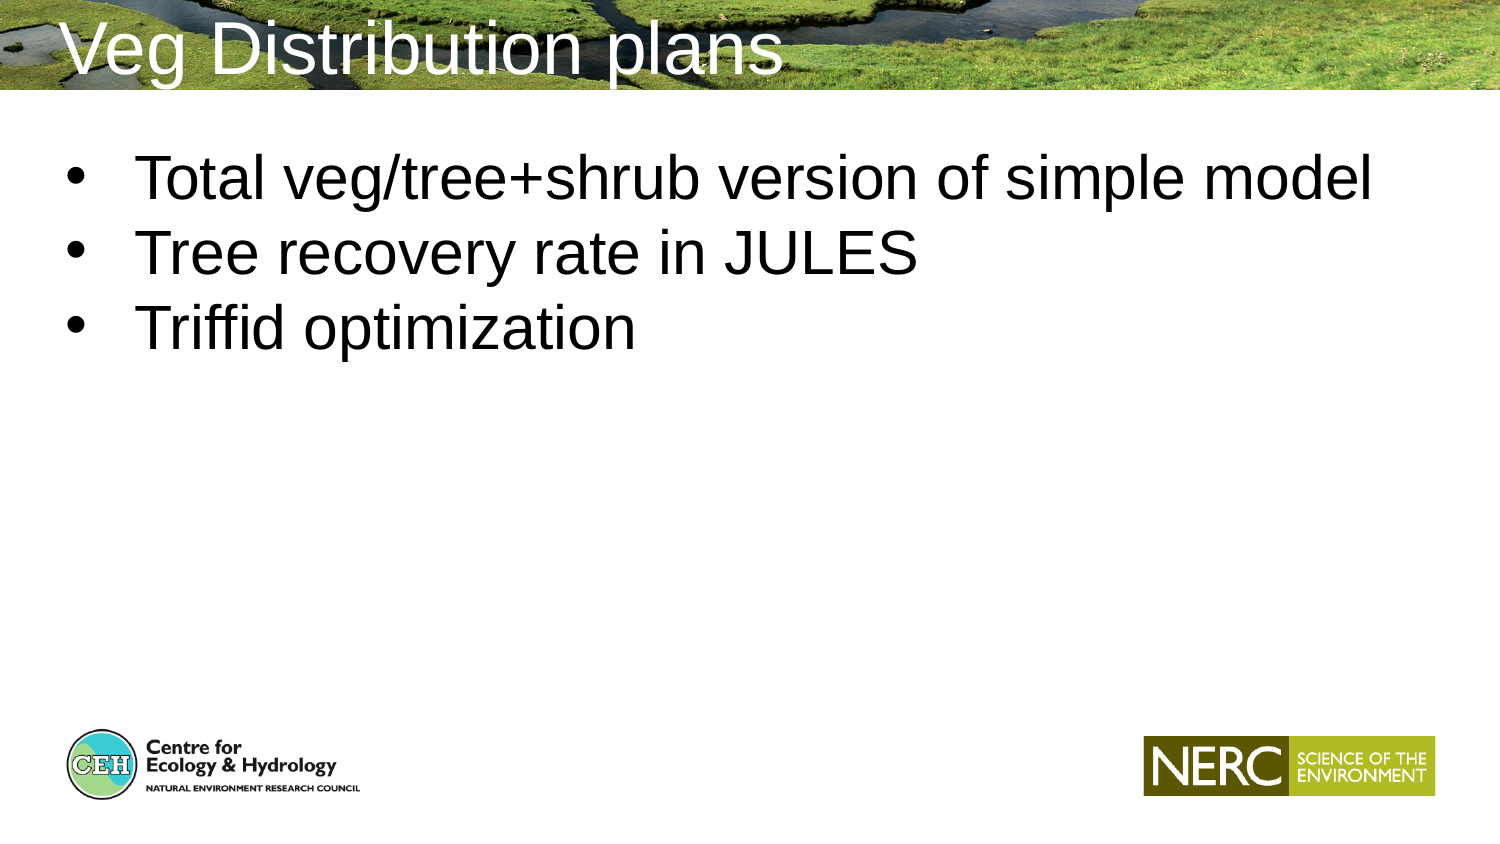

# Veg Distribution plans
Total veg/tree+shrub version of simple model
Tree recovery rate in JULES
Triffid optimization